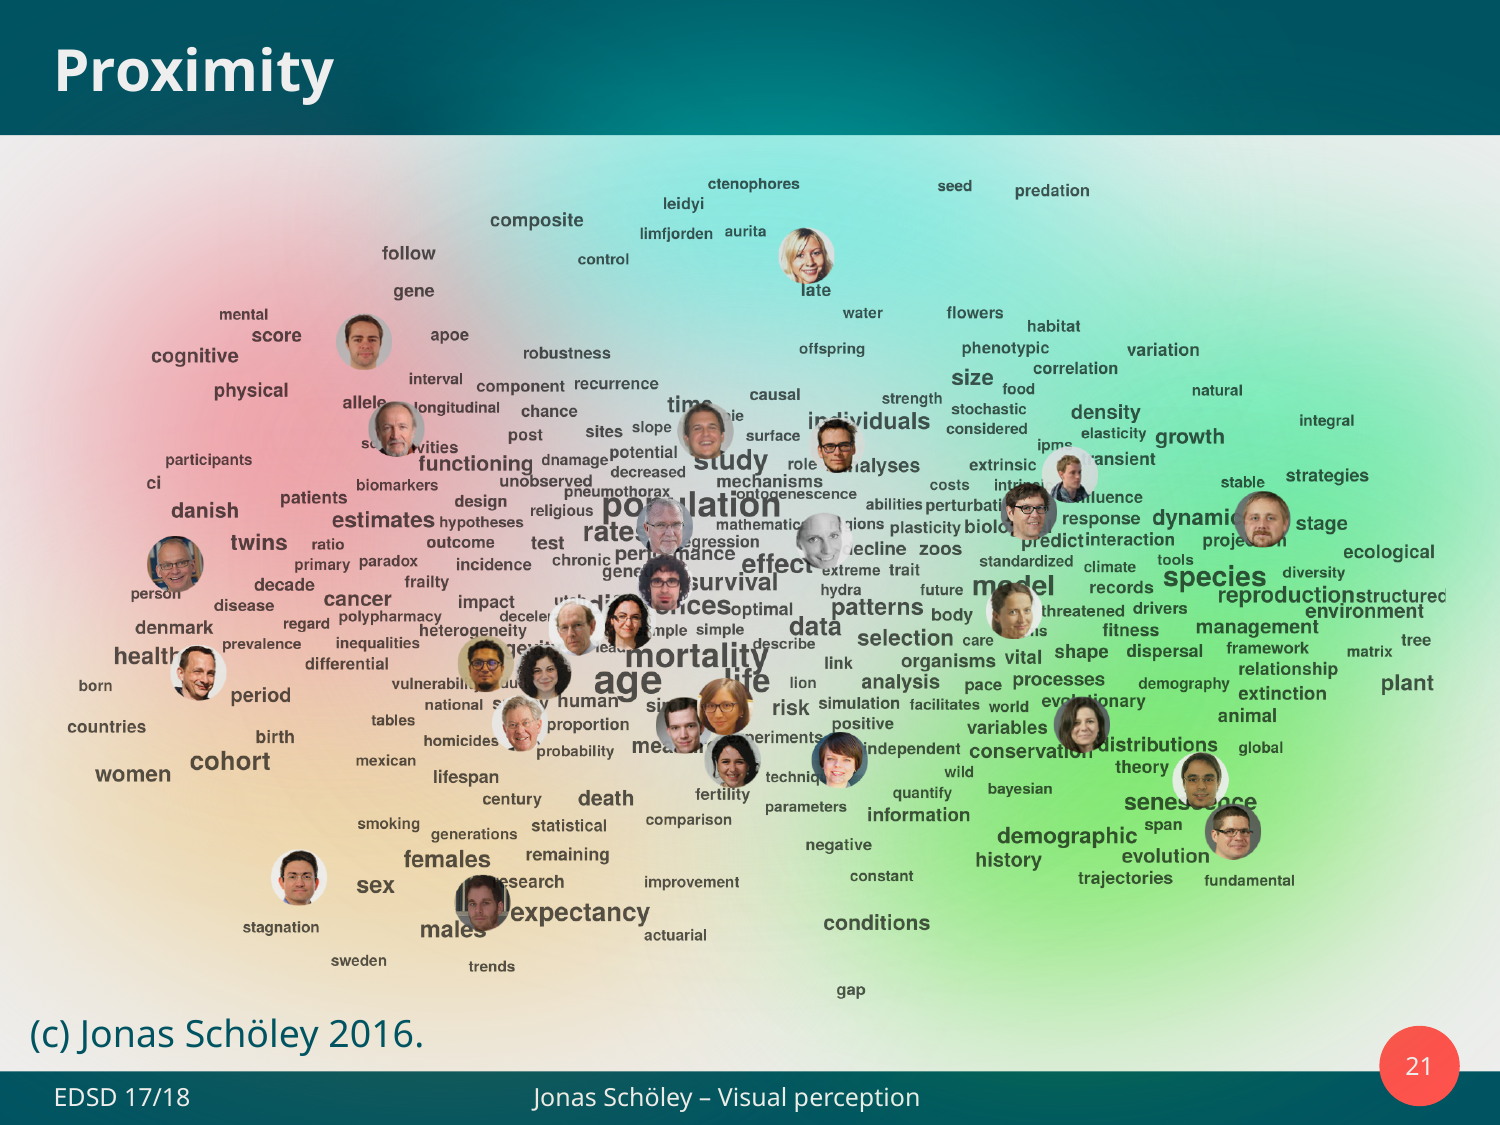

# Proximity
(c) Jonas Schöley 2016.
21
EDSD 17/18
Jonas Schöley – Visual perception